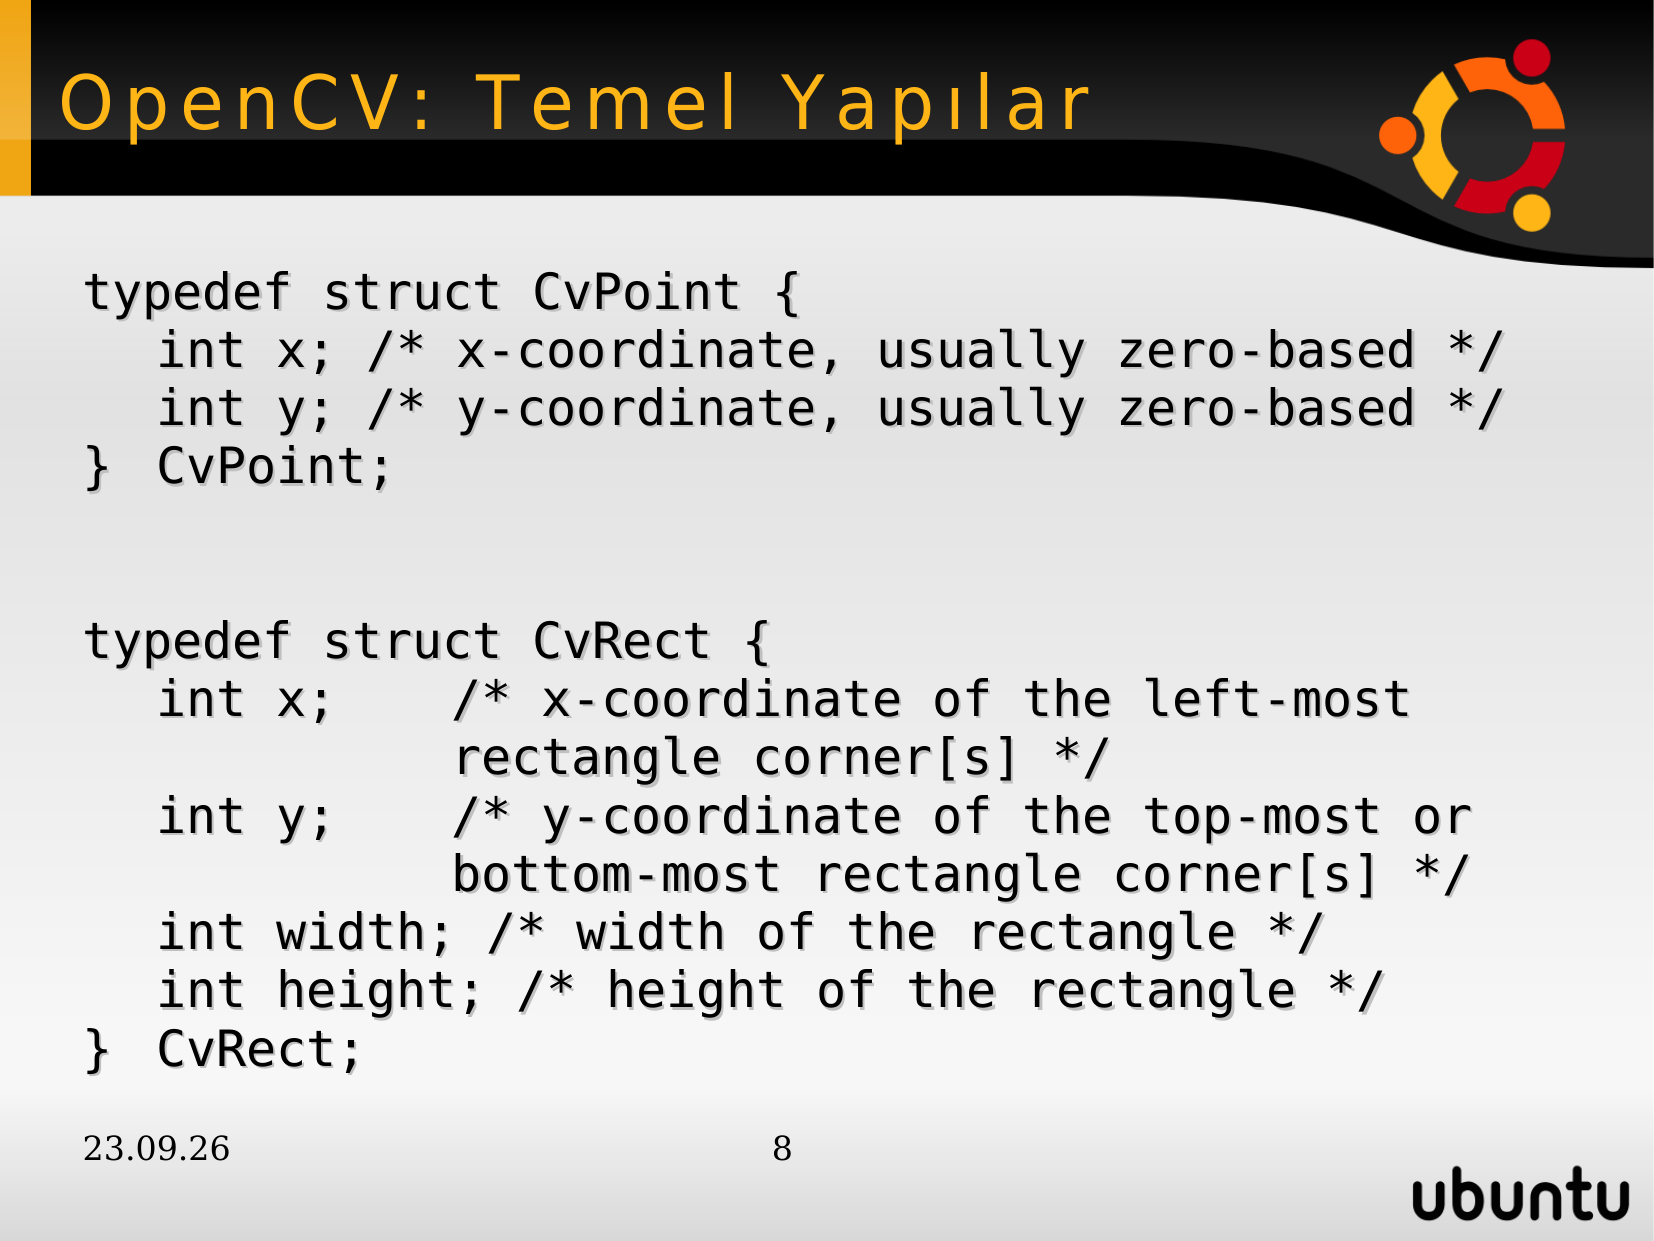

# OpenCV: Temel Yapılar
typedef struct CvPoint {
	int x; /* x-coordinate, usually zero-based */
	int y; /* y-coordinate, usually zero-based */
}	CvPoint;
typedef struct CvRect {
	int x; 		/* x-coordinate of the left-most
					rectangle corner[s] */
	int y; 		/* y-coordinate of the top-most or
					bottom-most rectangle corner[s] */
	int width; /* width of the rectangle */
	int height; /* height of the rectangle */
}	CvRect;
8